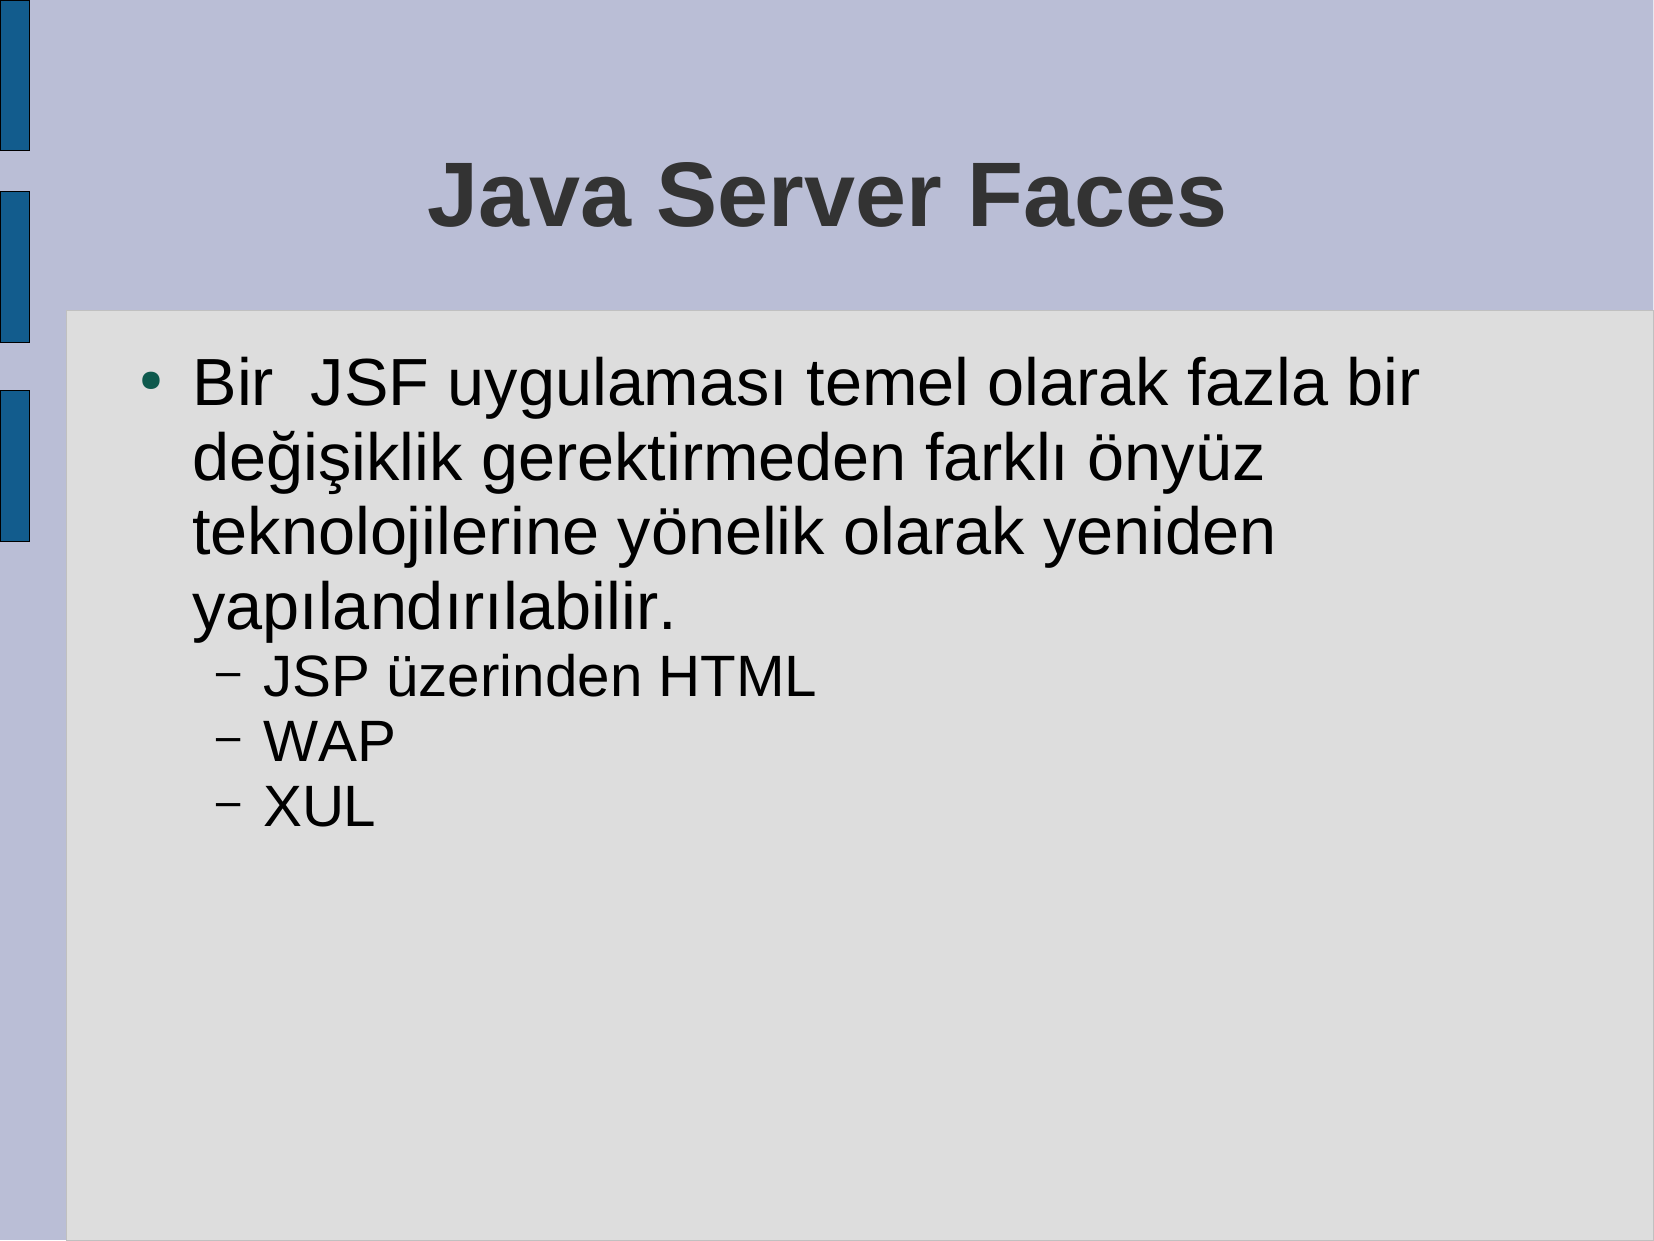

# Java Server Faces
Bir JSF uygulaması temel olarak fazla bir değişiklik gerektirmeden farklı önyüz teknolojilerine yönelik olarak yeniden yapılandırılabilir.
JSP üzerinden HTML
WAP
XUL